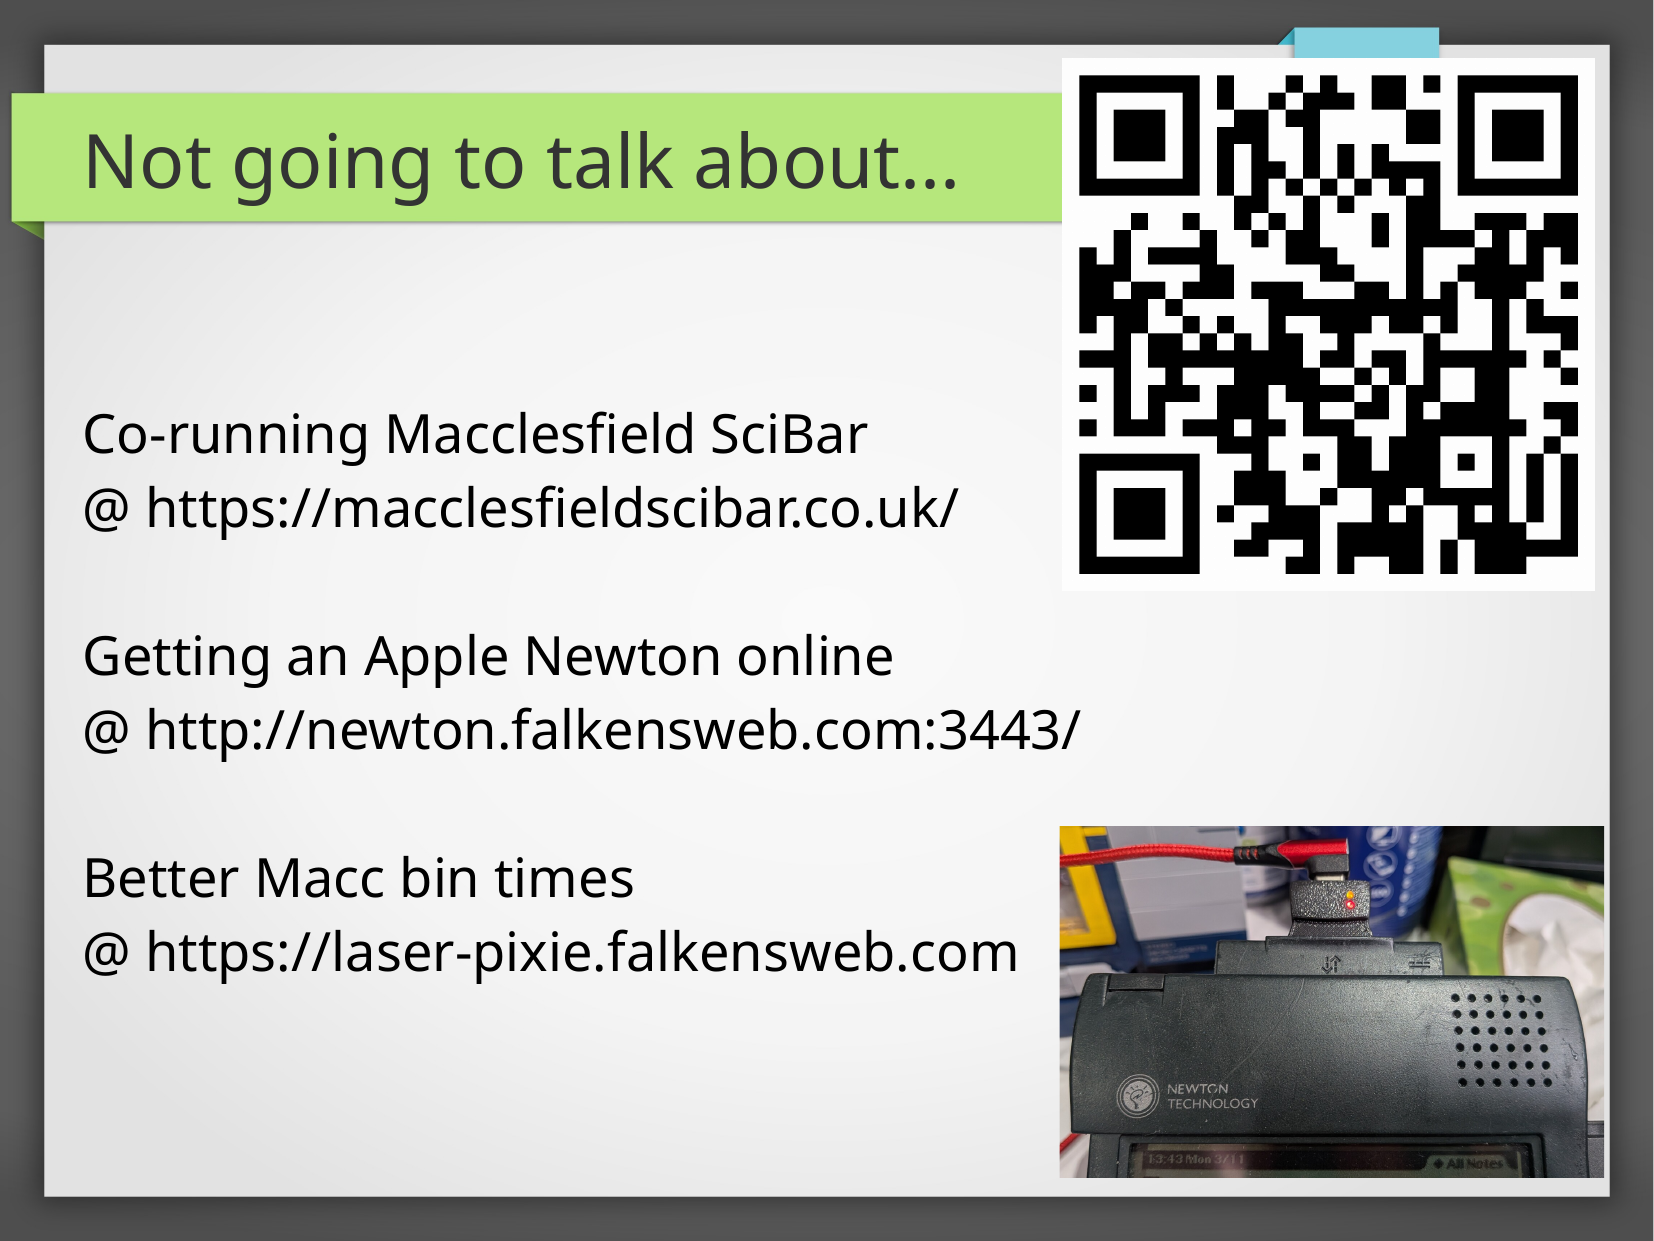

# Not going to talk about...
Co-running Macclesfield SciBar
@ https://macclesfieldscibar.co.uk/
Getting an Apple Newton online
@ http://newton.falkensweb.com:3443/
Better Macc bin times
@ https://laser-pixie.falkensweb.com